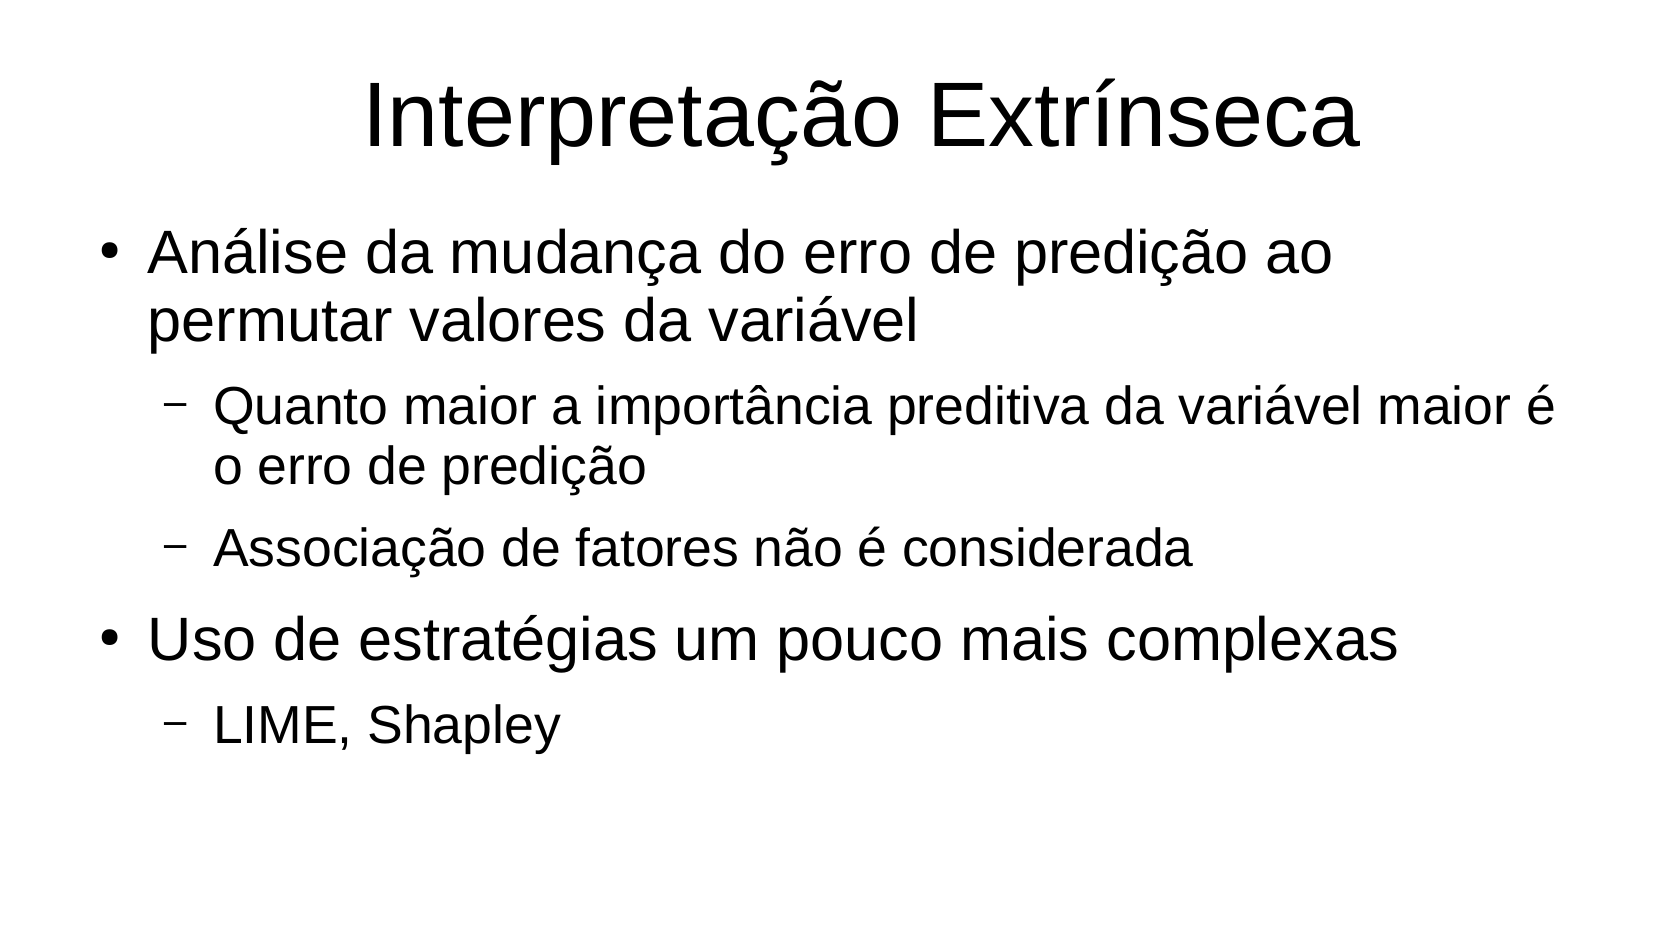

# Interpretação Extrínseca
Análise da mudança do erro de predição ao permutar valores da variável
Quanto maior a importância preditiva da variável maior é o erro de predição
Associação de fatores não é considerada
Uso de estratégias um pouco mais complexas
LIME, Shapley